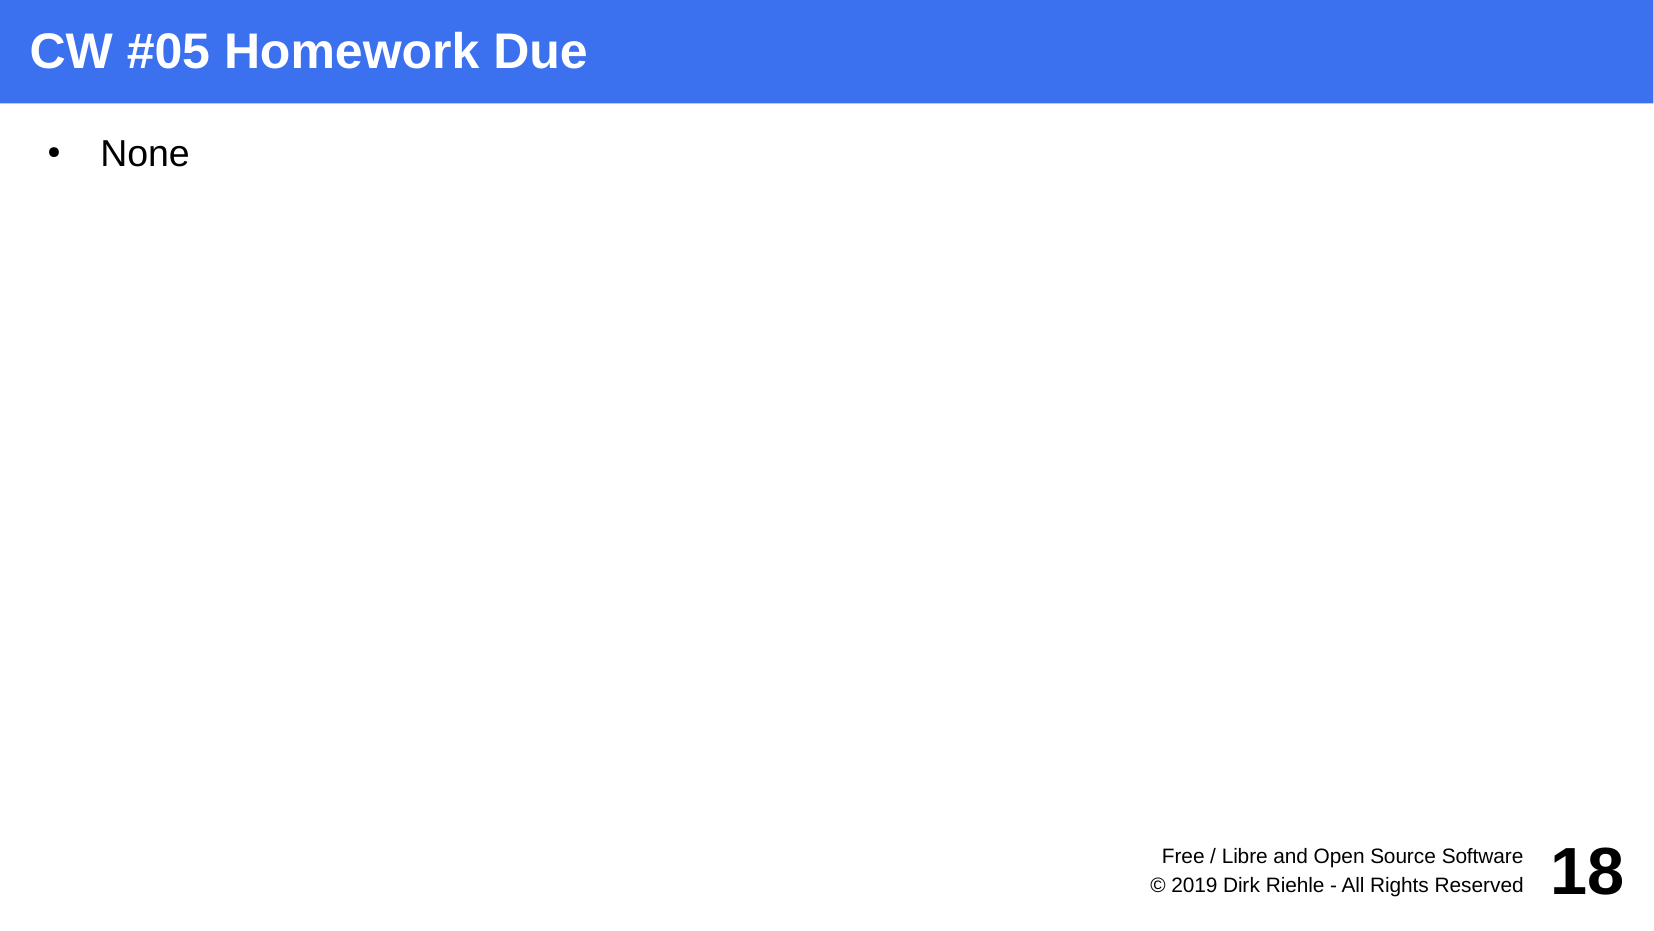

# CW #05 Homework Due
None
Free / Libre and Open Source Software
18
© 2019 Dirk Riehle - All Rights Reserved